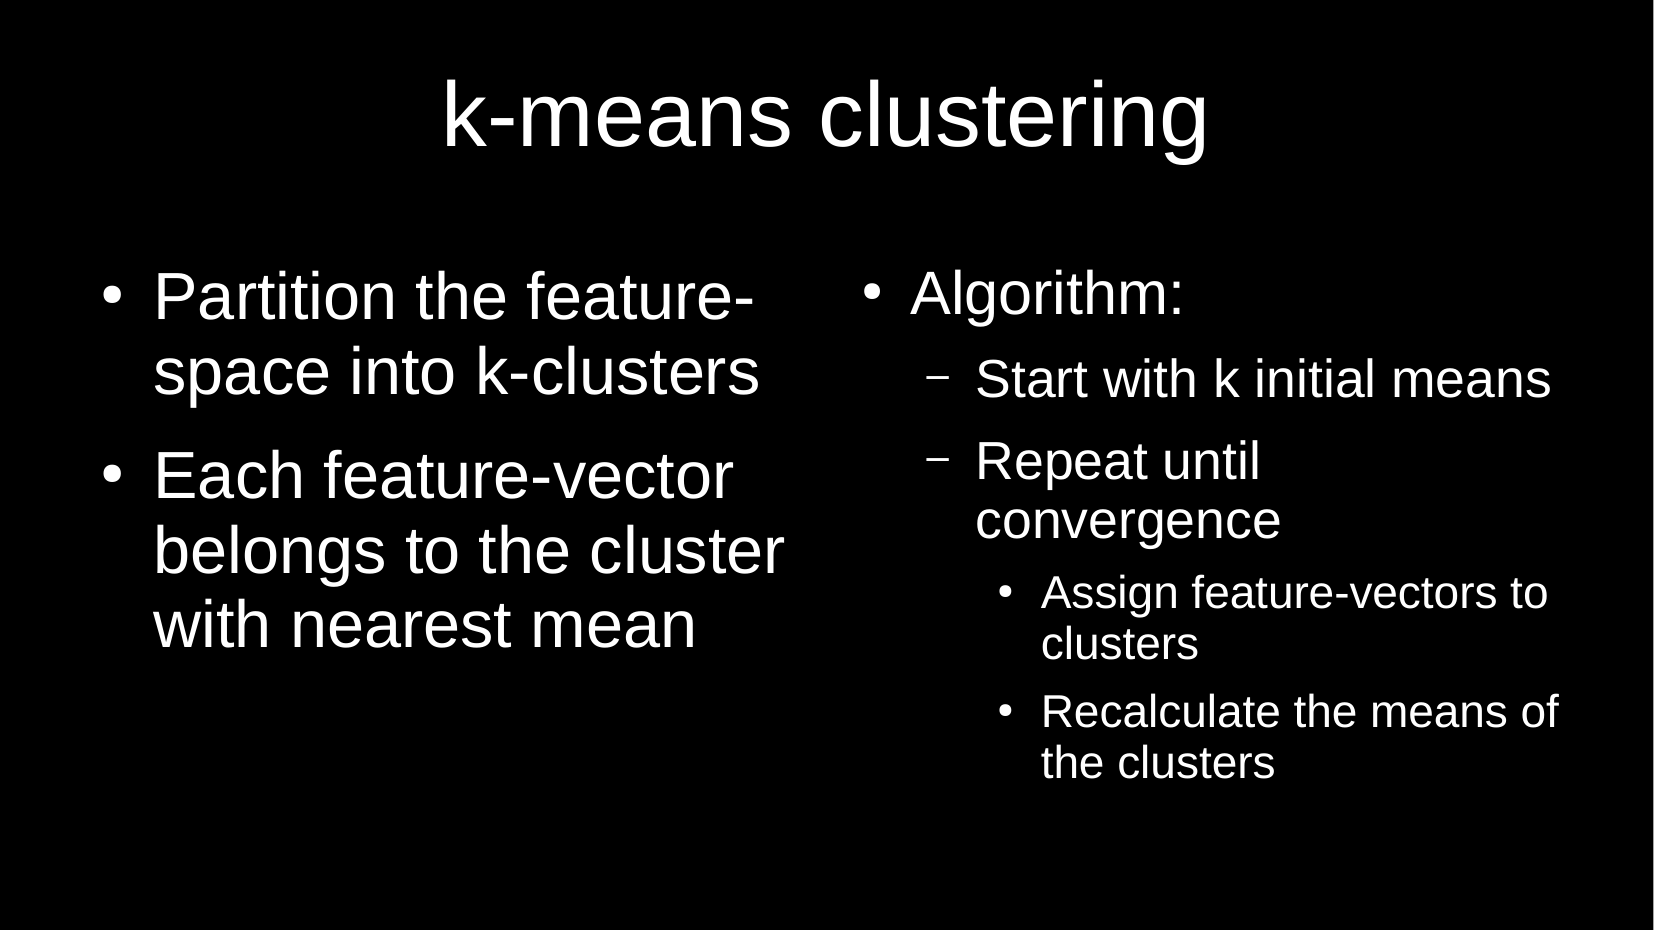

# k-means clustering
Partition the feature-space into k-clusters
Each feature-vector belongs to the cluster with nearest mean
Algorithm:
Start with k initial means
Repeat until convergence
Assign feature-vectors to clusters
Recalculate the means of the clusters